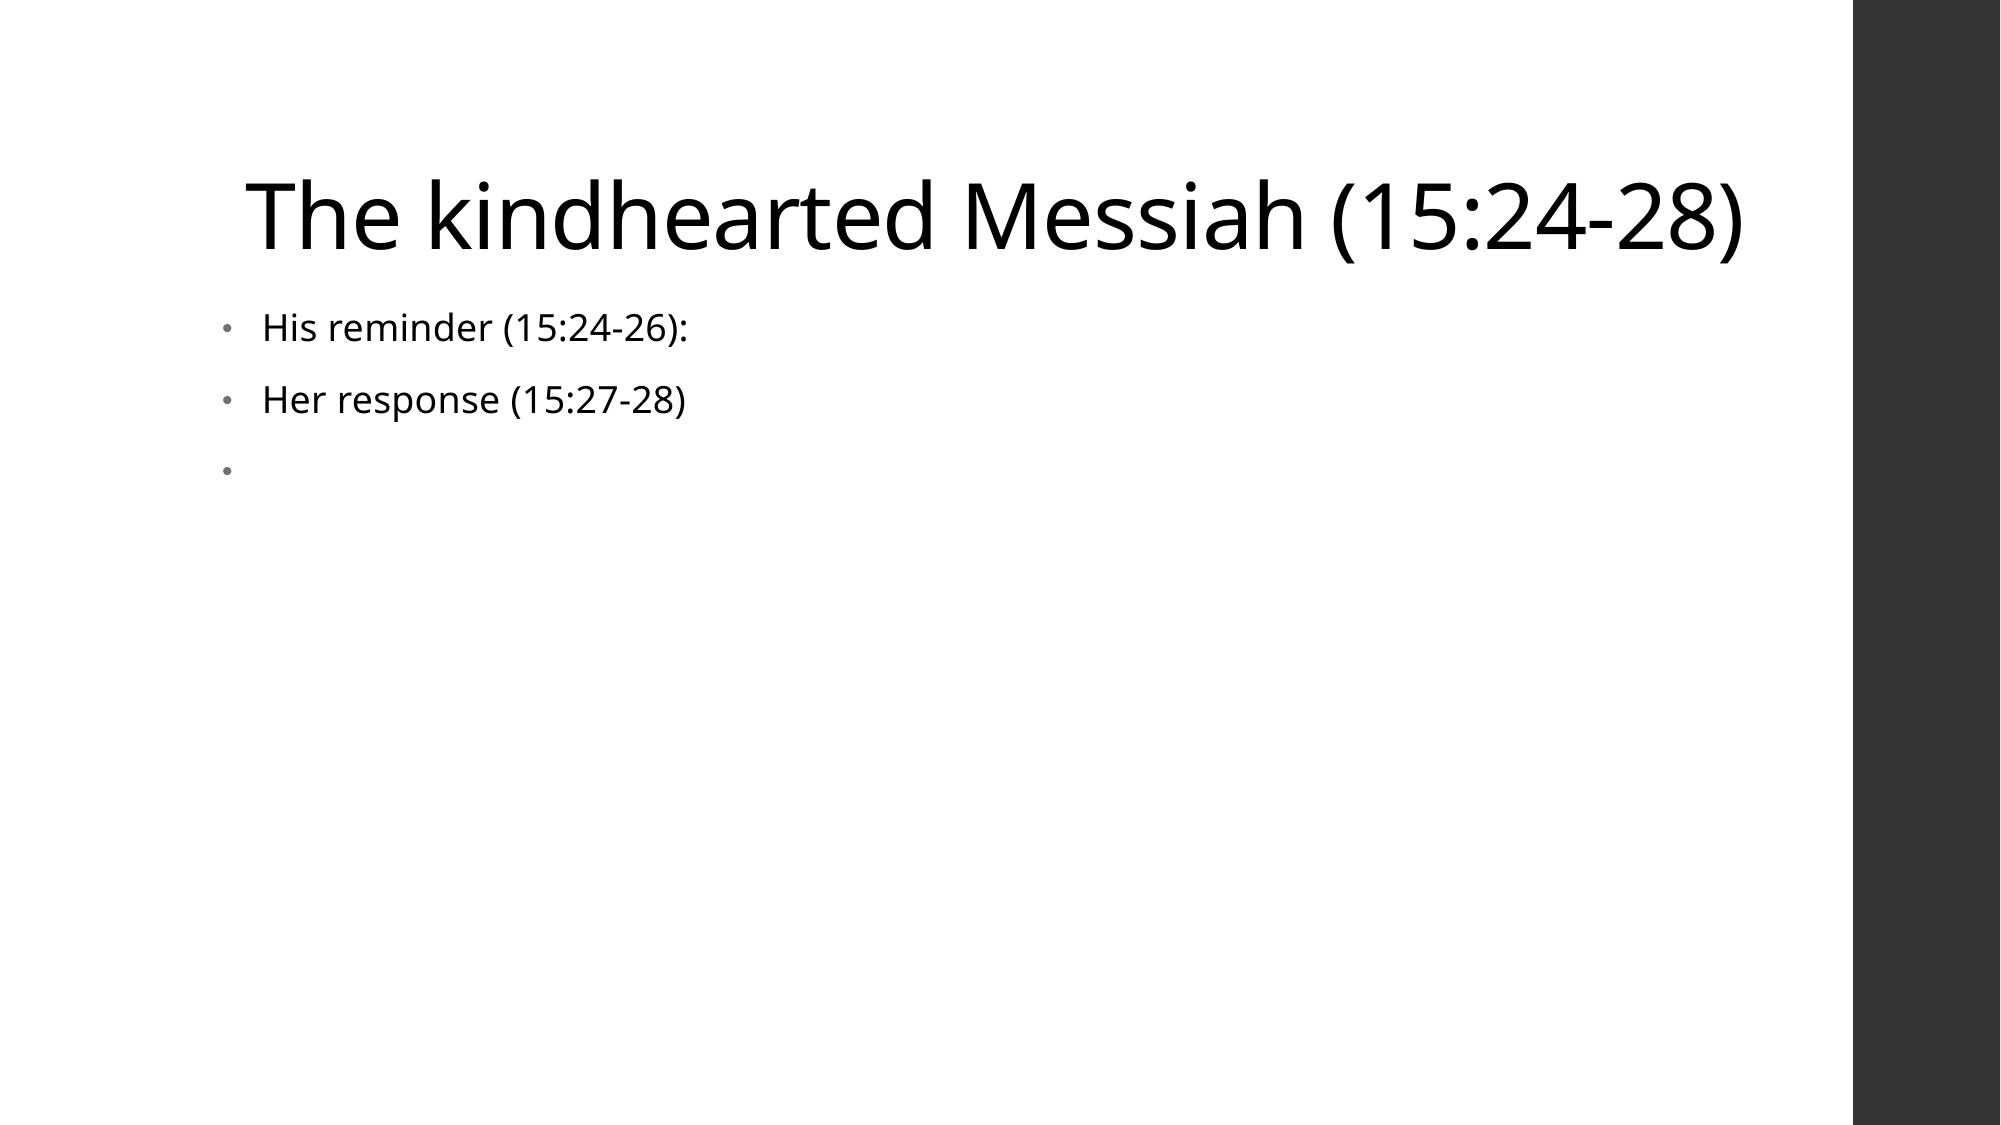

# The kindhearted Messiah (15:24-28)
 His reminder (15:24-26):
 Her response (15:27-28)